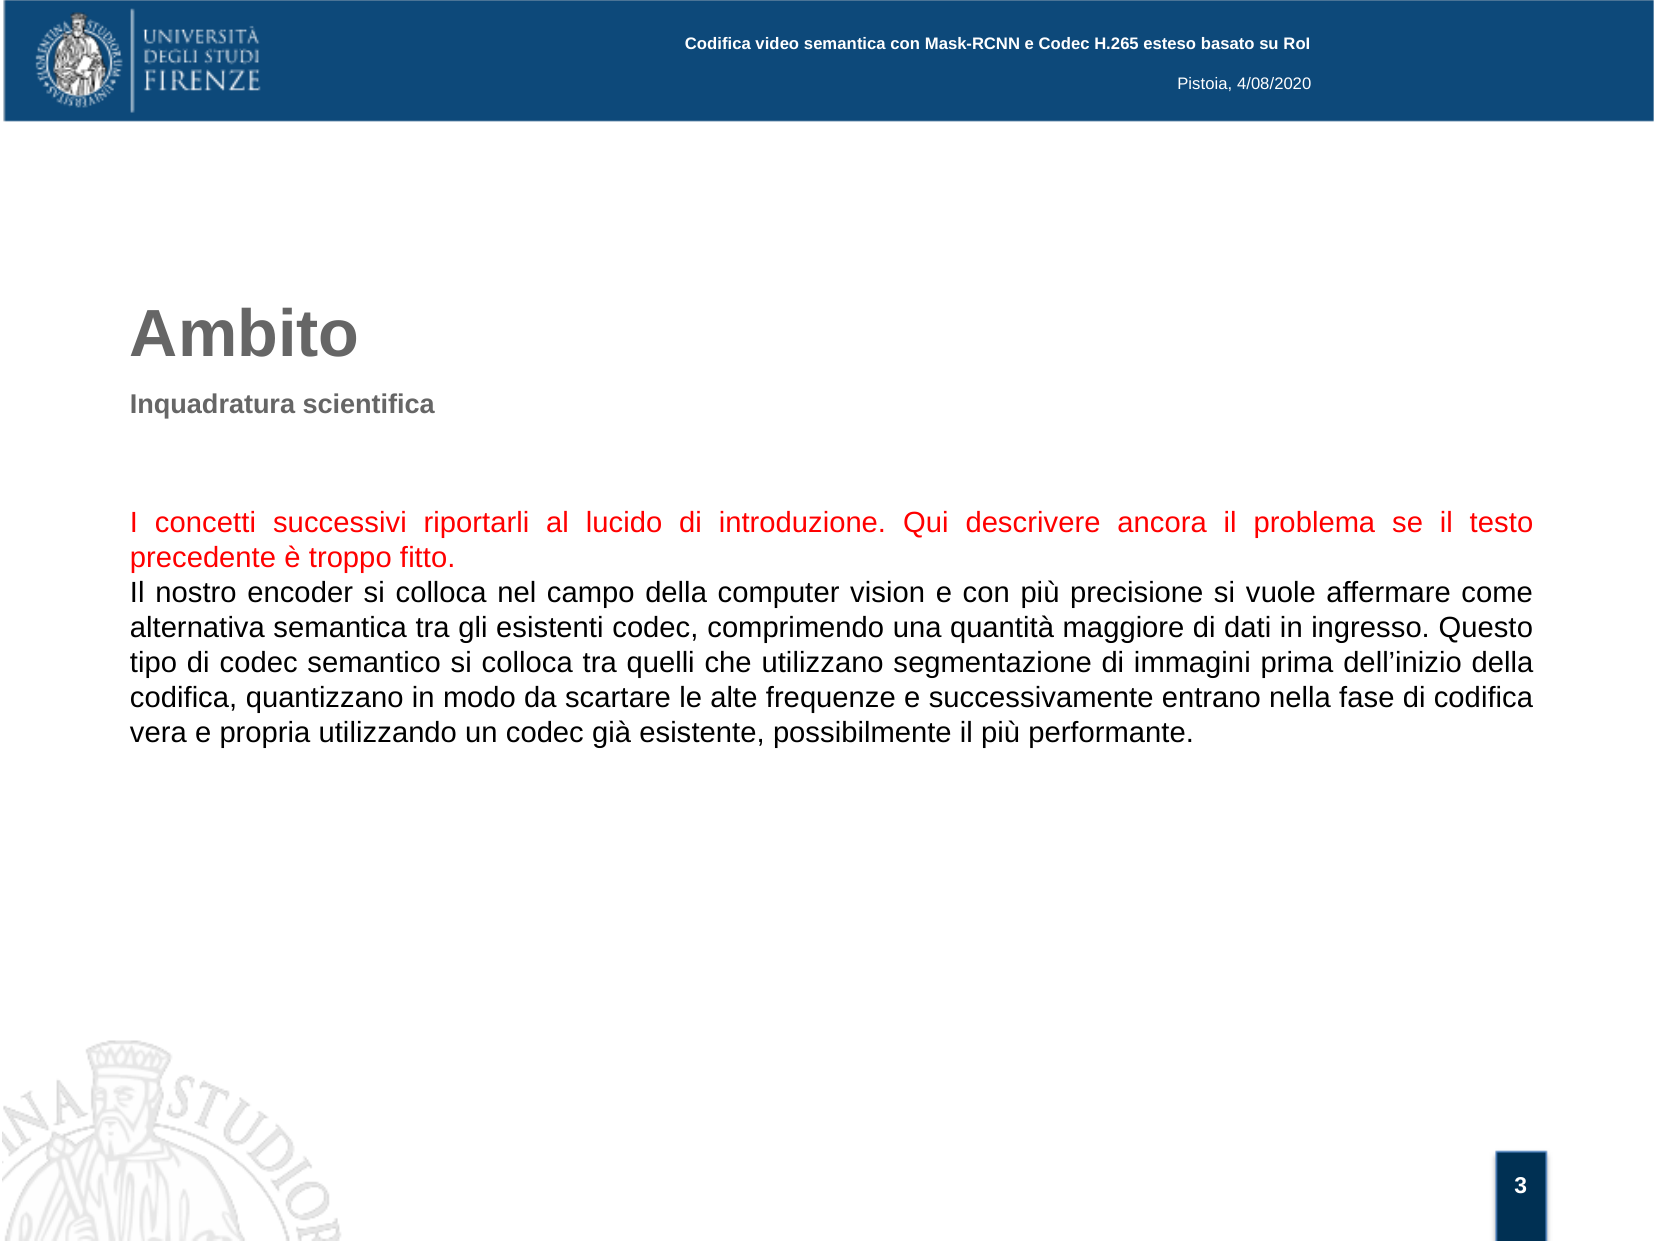

Codifica video semantica con Mask-RCNN e Codec H.265 esteso basato su RoI
Pistoia, 4/08/2020
Ambito
Inquadratura scientifica
I concetti successivi riportarli al lucido di introduzione. Qui descrivere ancora il problema se il testo precedente è troppo fitto.
Il nostro encoder si colloca nel campo della computer vision e con più precisione si vuole affermare come alternativa semantica tra gli esistenti codec, comprimendo una quantità maggiore di dati in ingresso. Questo tipo di codec semantico si colloca tra quelli che utilizzano segmentazione di immagini prima dell’inizio della codifica, quantizzano in modo da scartare le alte frequenze e successivamente entrano nella fase di codifica vera e propria utilizzando un codec già esistente, possibilmente il più performante.
3